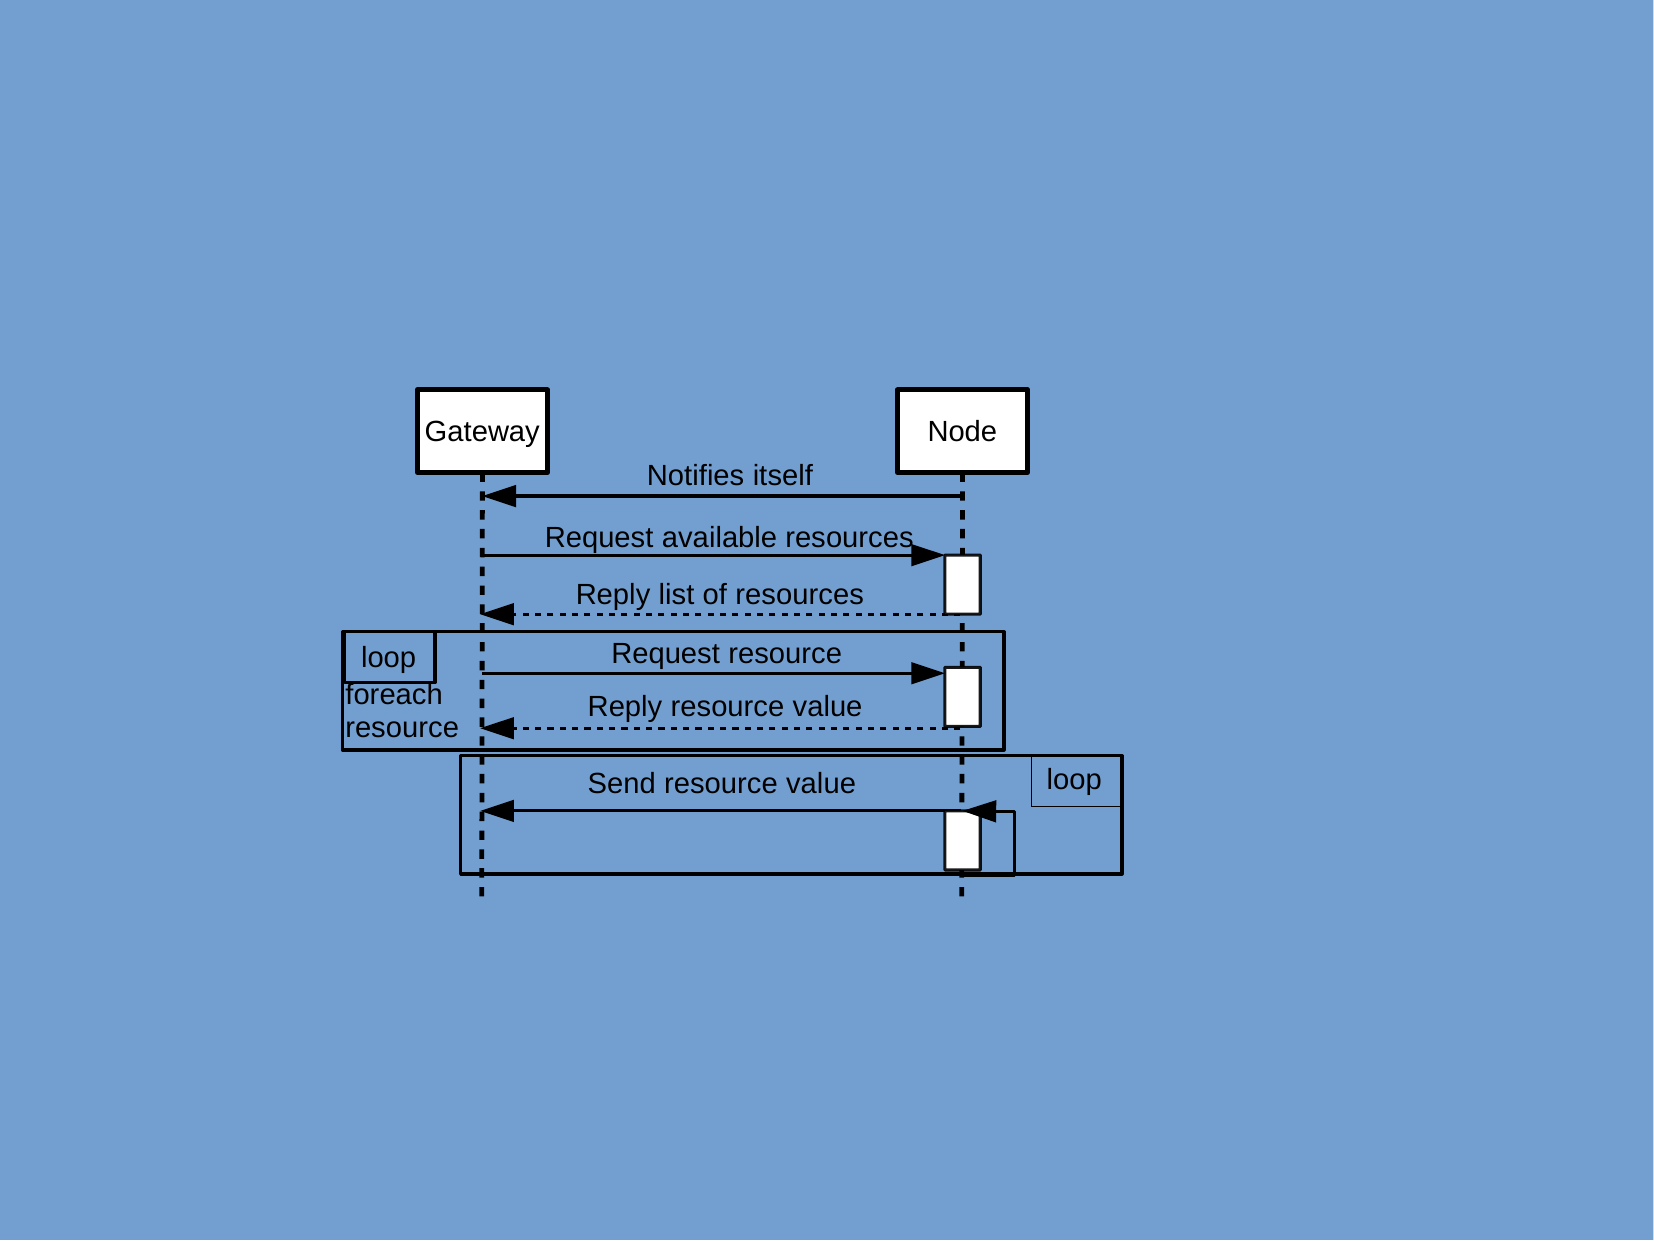

Gateway
Node
Notifies itself
Request available resources
Reply list of resources
Request resource
loop
foreach
resource
Reply resource value
loop
Send resource value